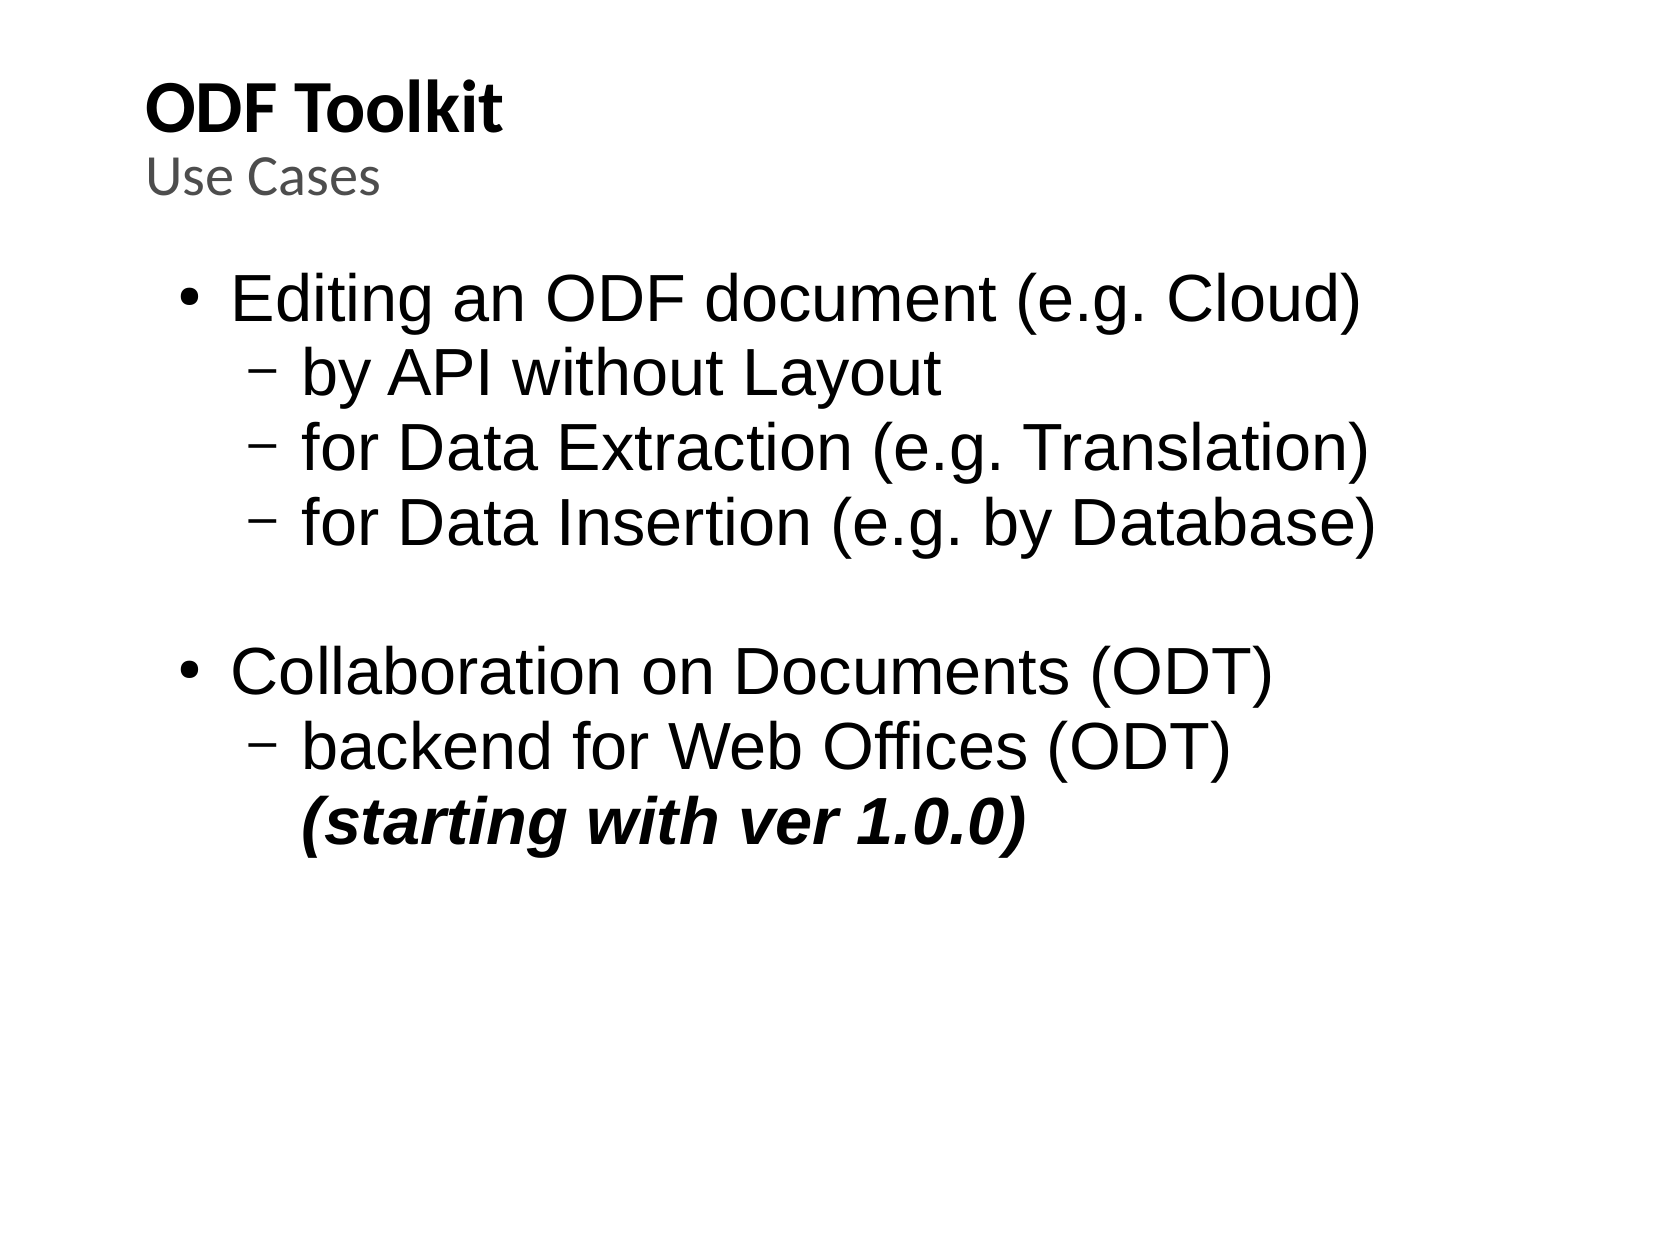

# ODF Toolkit Use Cases
Editing an ODF document (e.g. Cloud)
by API without Layout
for Data Extraction (e.g. Translation)
for Data Insertion (e.g. by Database)
Collaboration on Documents (ODT)
backend for Web Offices (ODT)
(starting with ver 1.0.0)